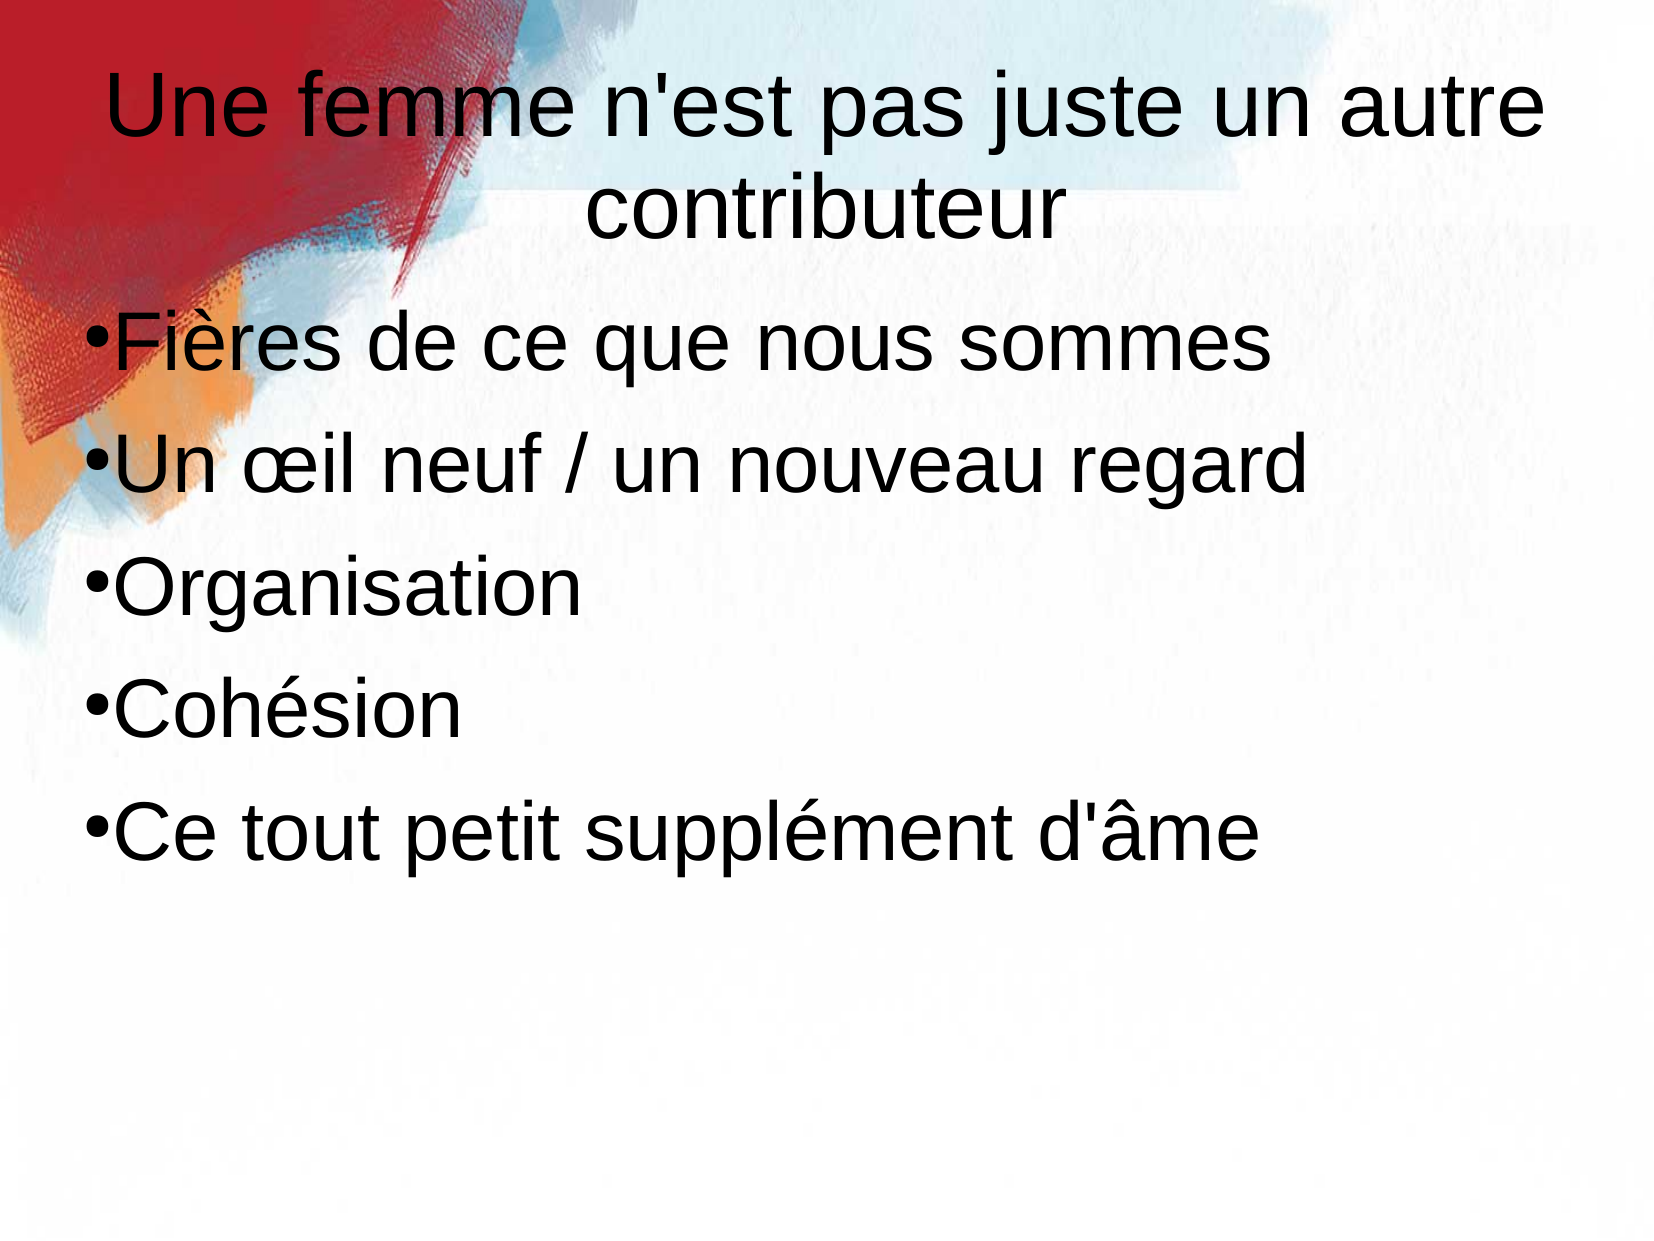

# Une femme n'est pas juste un autre contributeur
Fières de ce que nous sommes
Un œil neuf / un nouveau regard
Organisation
Cohésion
Ce tout petit supplément d'âme